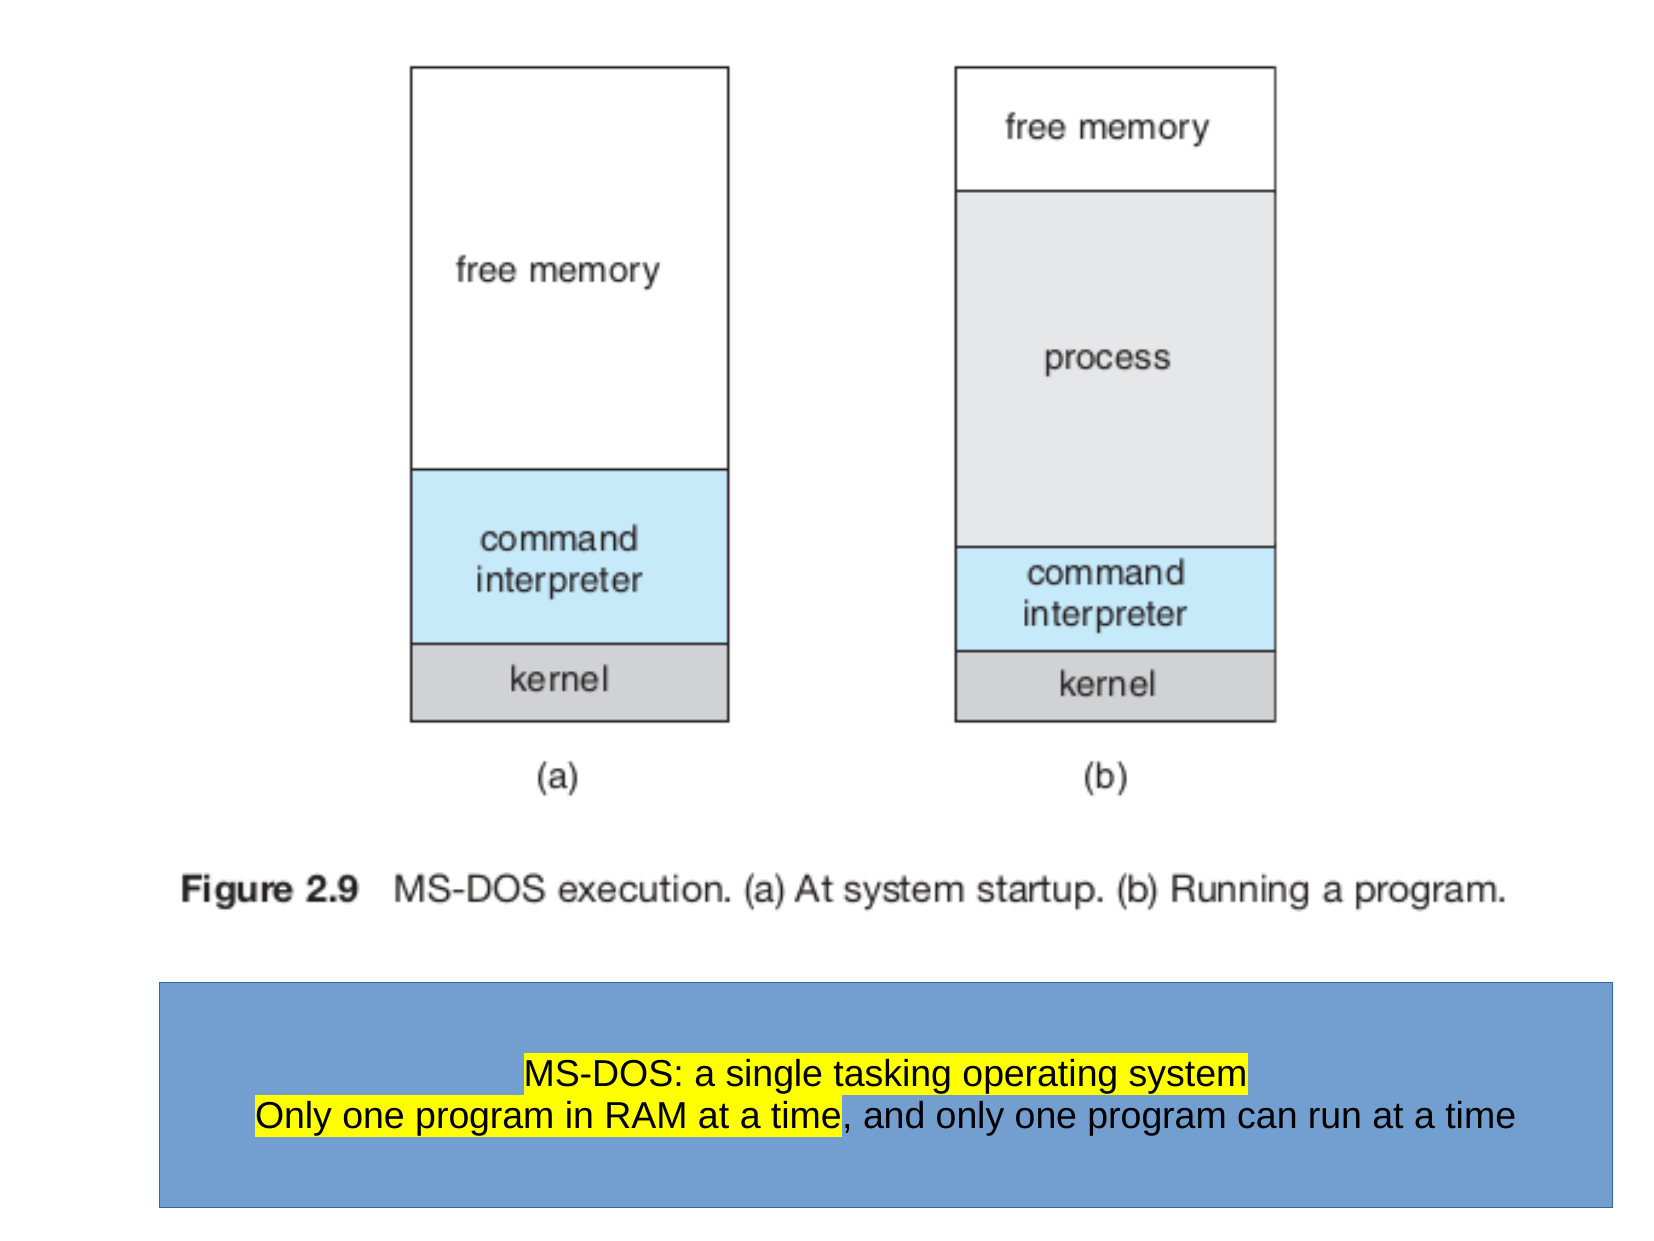

MS-DOS: a single tasking operating system
Only one program in RAM at a time, and only one program can run at a time